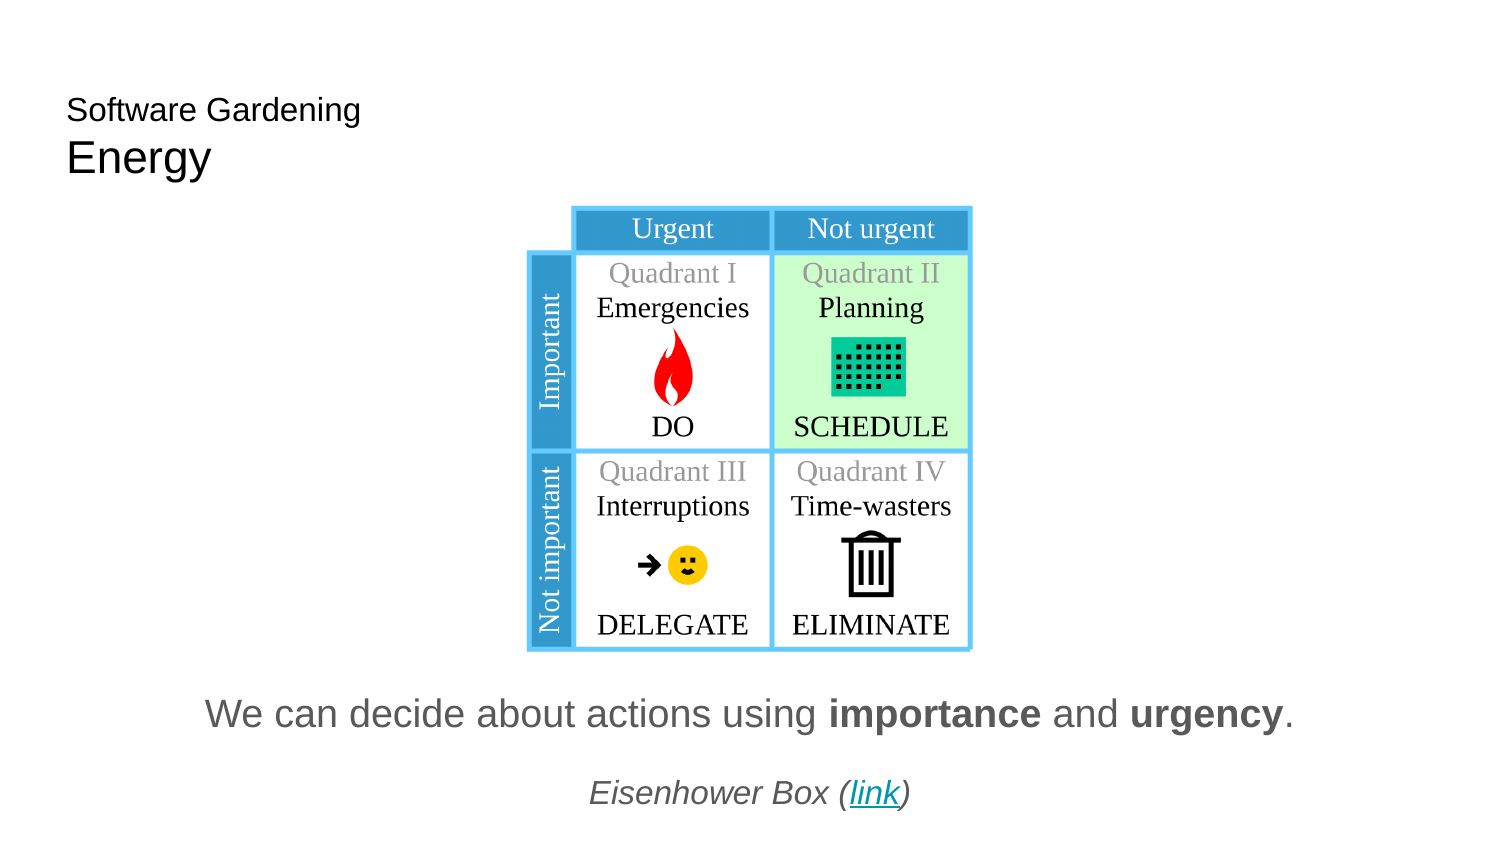

Software Gardening
Energy
We can decide about actions using importance and urgency.
# Eisenhower Box (link)